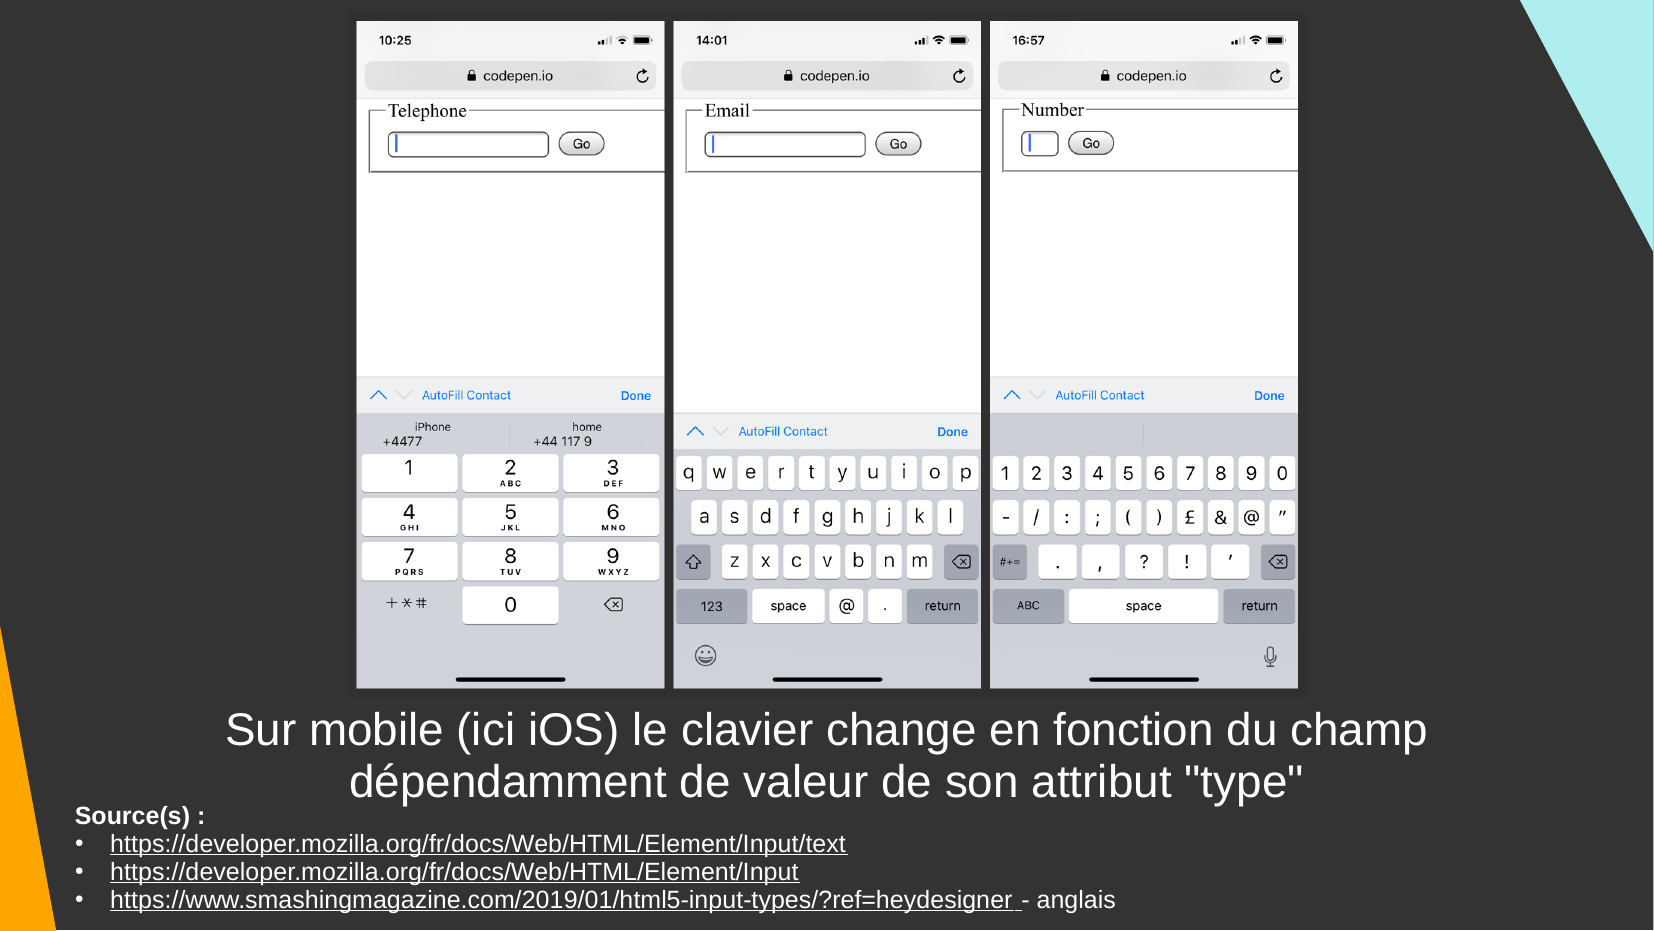

# Sur mobile (ici iOS) le clavier change en fonction du champ dépendamment de valeur de son attribut "type"
Source(s) :
https://developer.mozilla.org/fr/docs/Web/HTML/Element/Input/text
https://developer.mozilla.org/fr/docs/Web/HTML/Element/Input
https://www.smashingmagazine.com/2019/01/html5-input-types/?ref=heydesigner - anglais